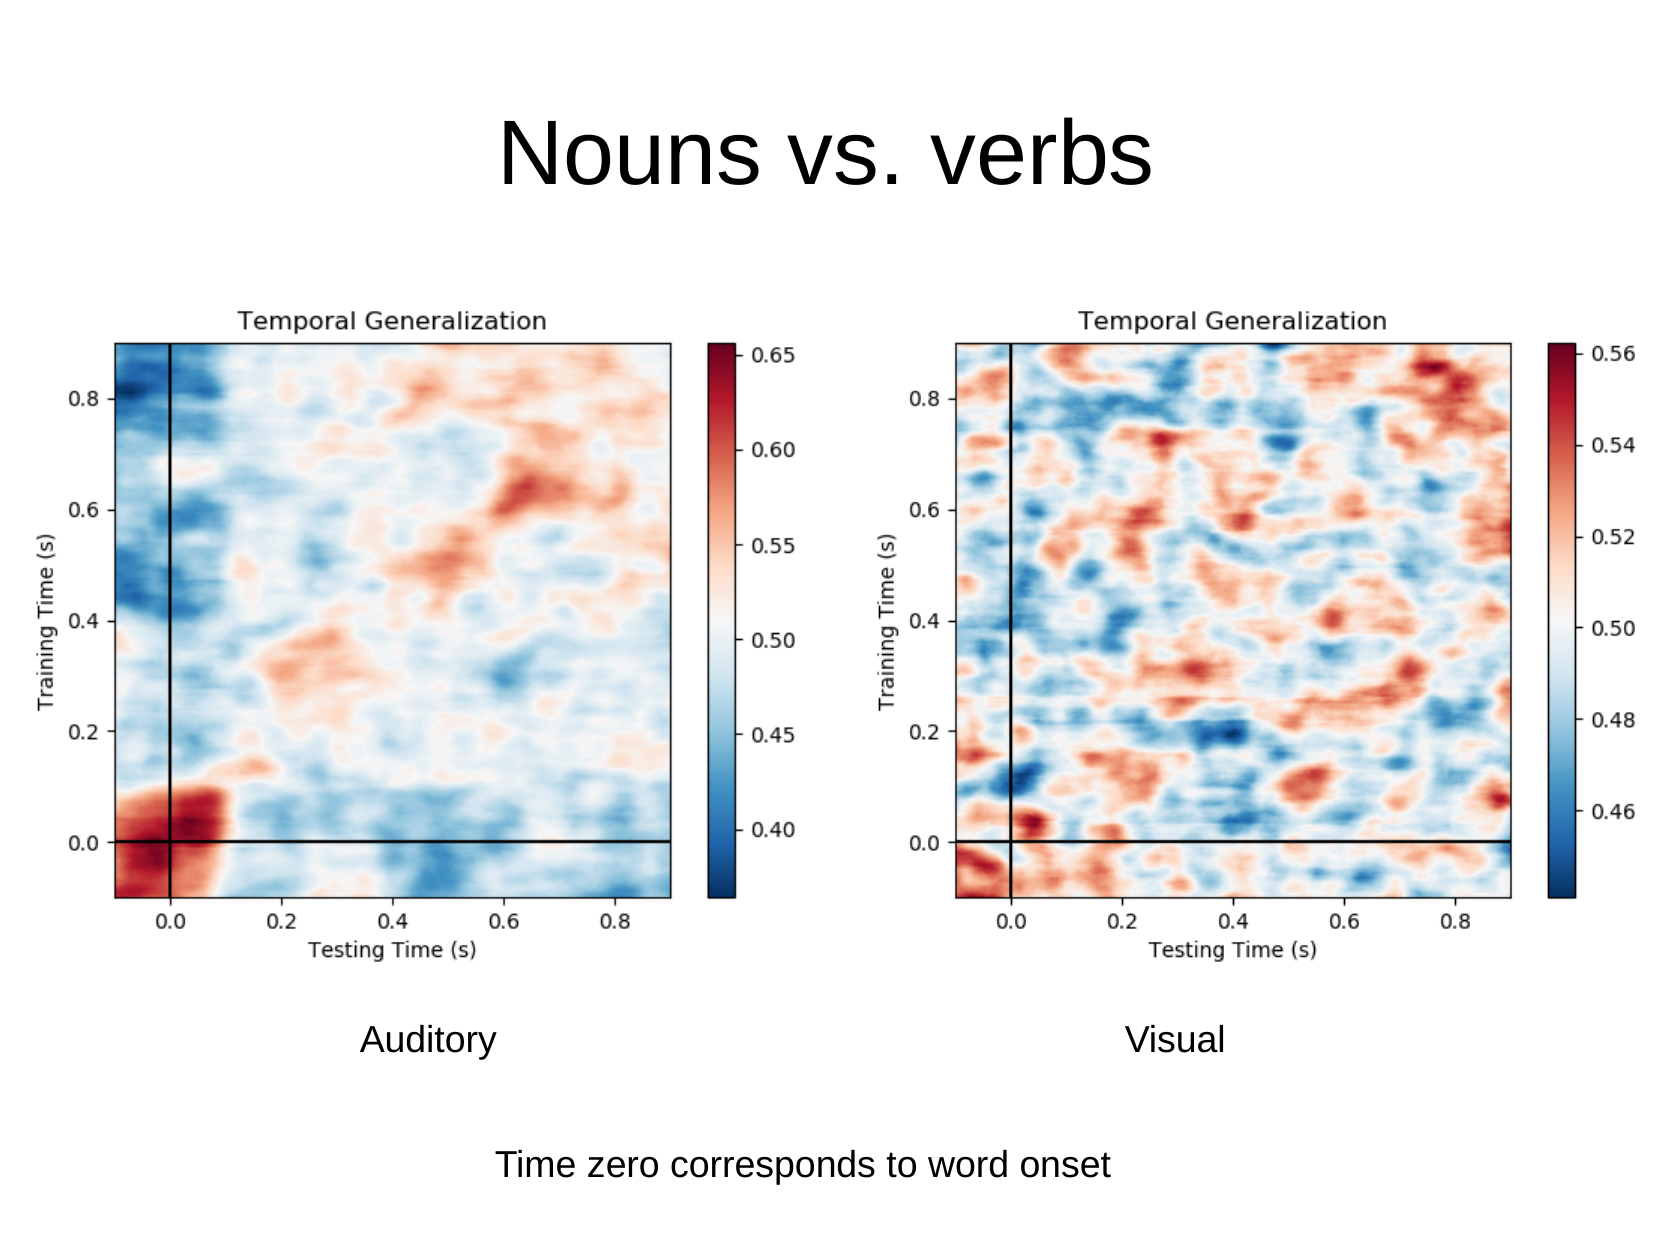

# Nouns vs. verbs
Auditory
Visual
Time zero corresponds to word onset